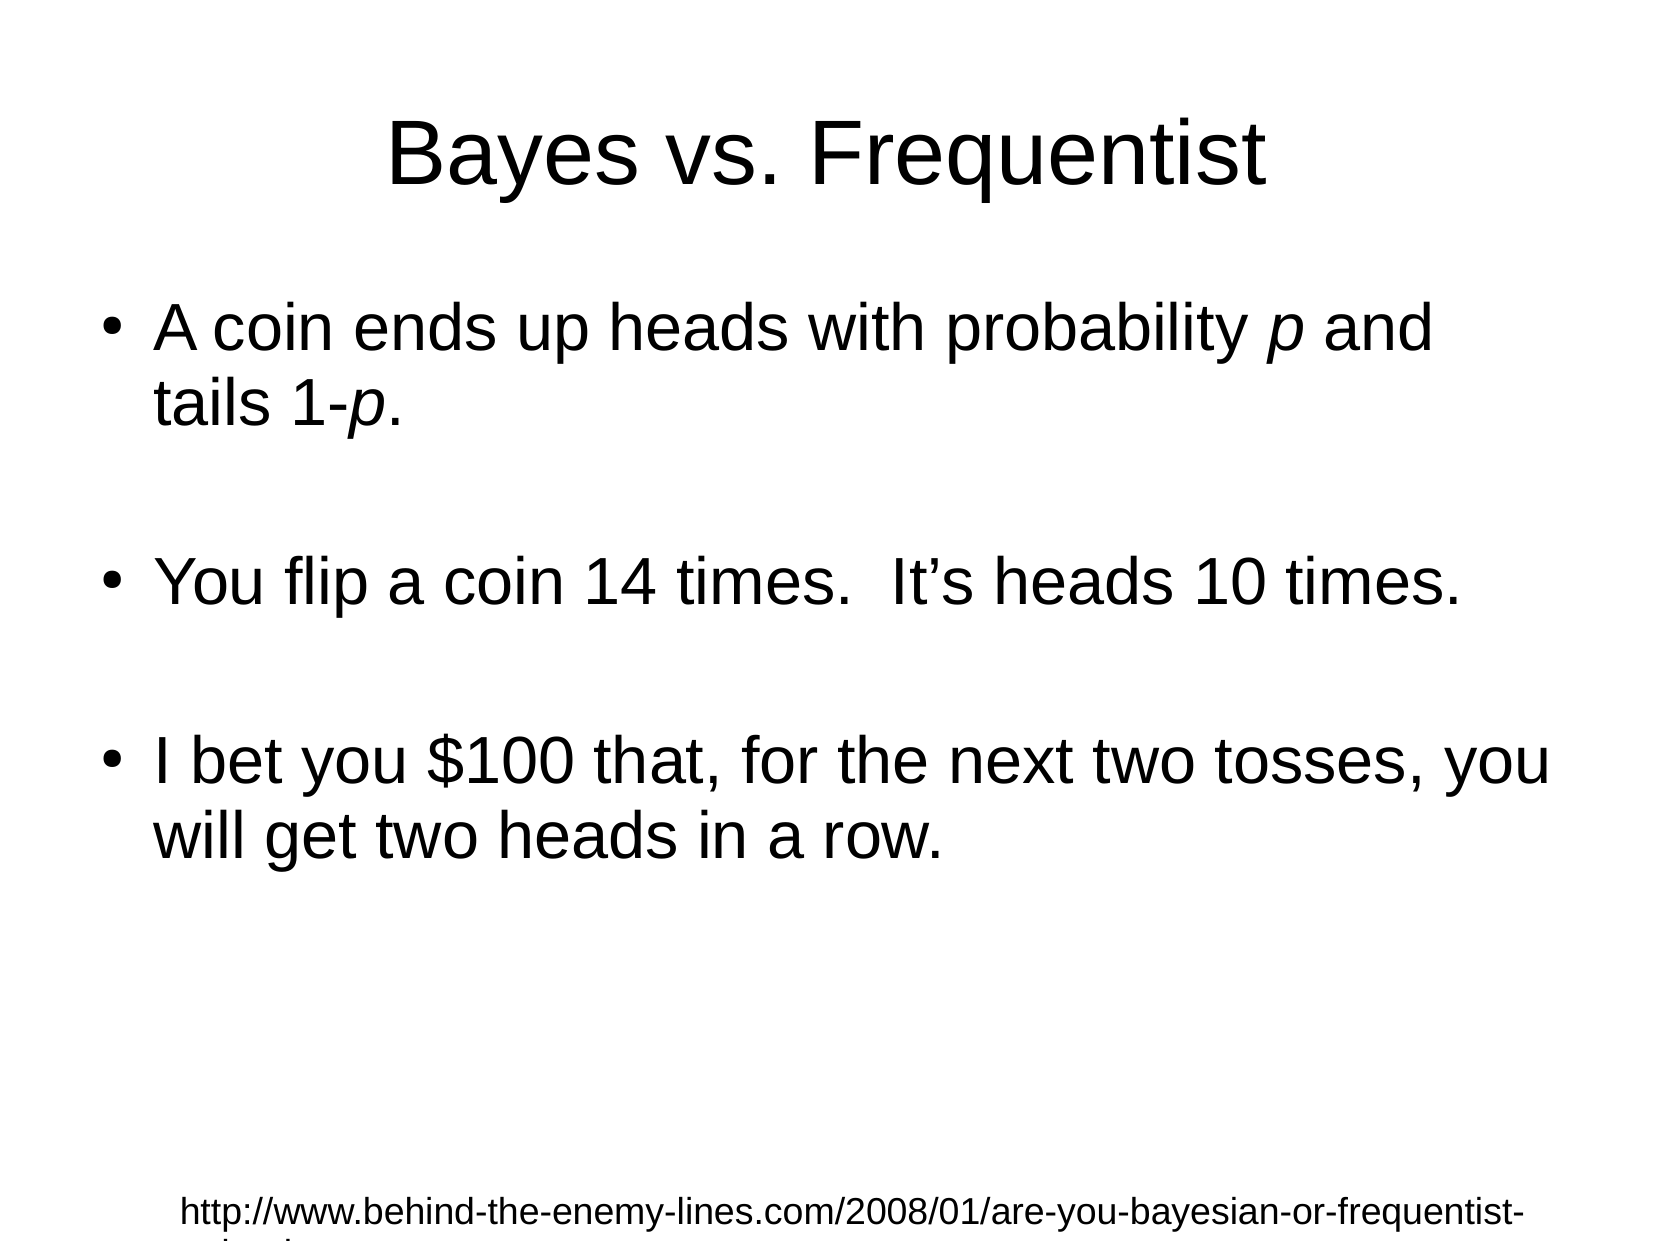

# Bayes vs. Frequentist
A coin ends up heads with probability p and tails 1-p.
You flip a coin 14 times. It’s heads 10 times.
I bet you $100 that, for the next two tosses, you will get two heads in a row.
http://www.behind-the-enemy-lines.com/2008/01/are-you-bayesian-or-frequentist-or.html